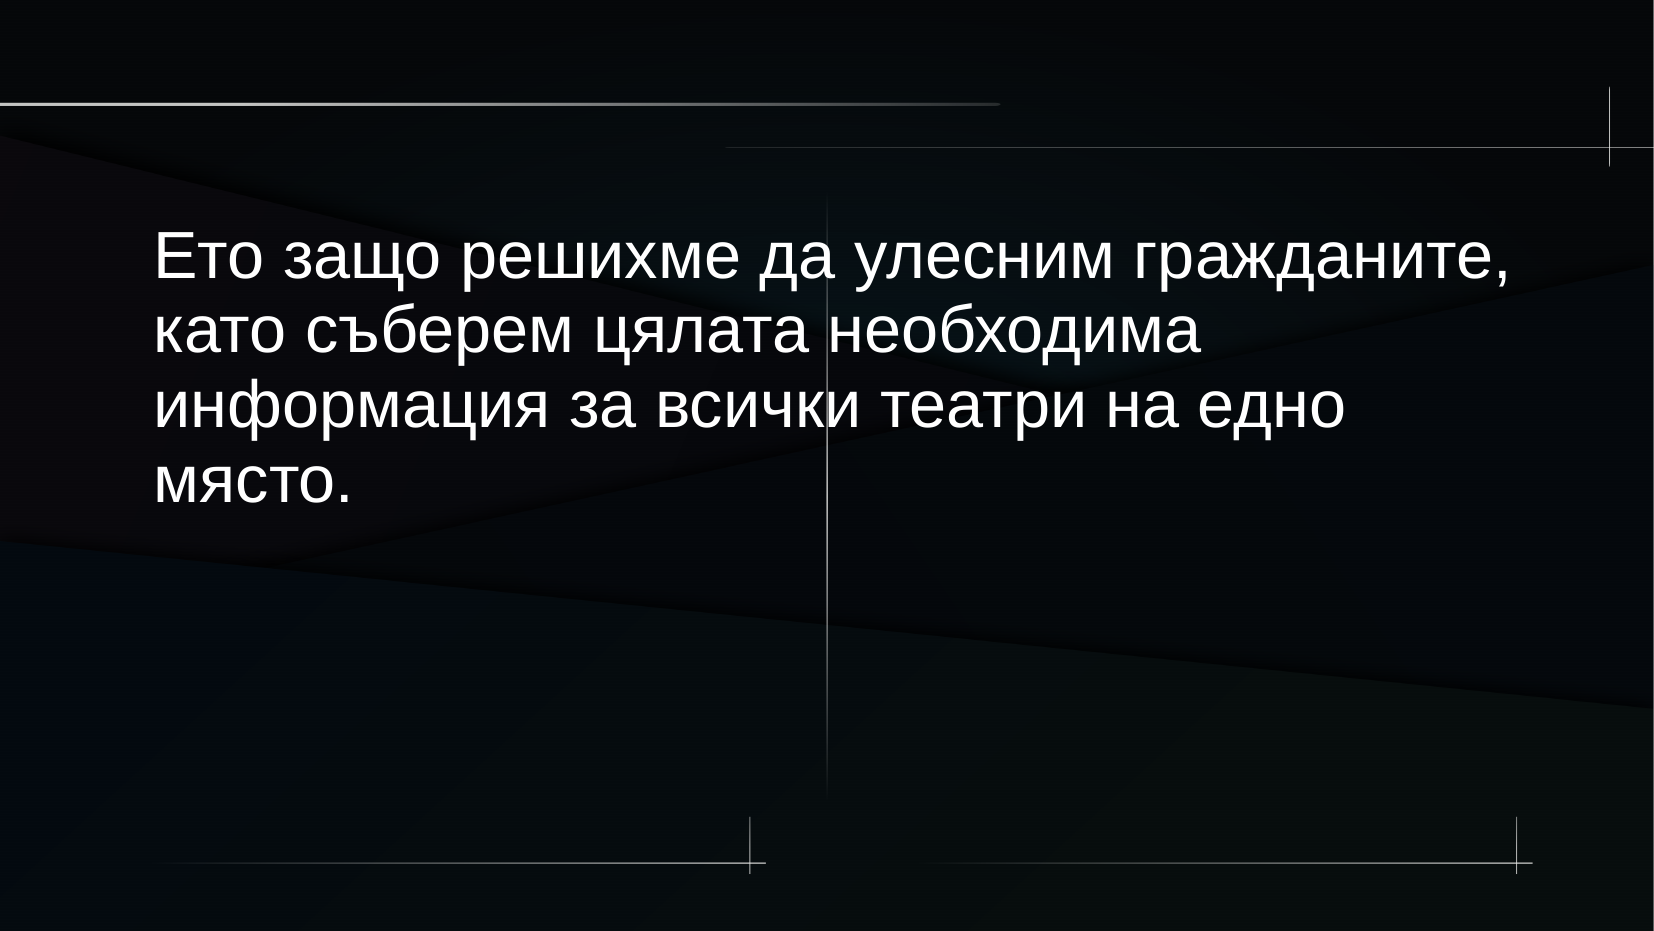

# Ето защо решихме да улесним гражданите, като съберем цялата необходима информация за всички театри на едно място.